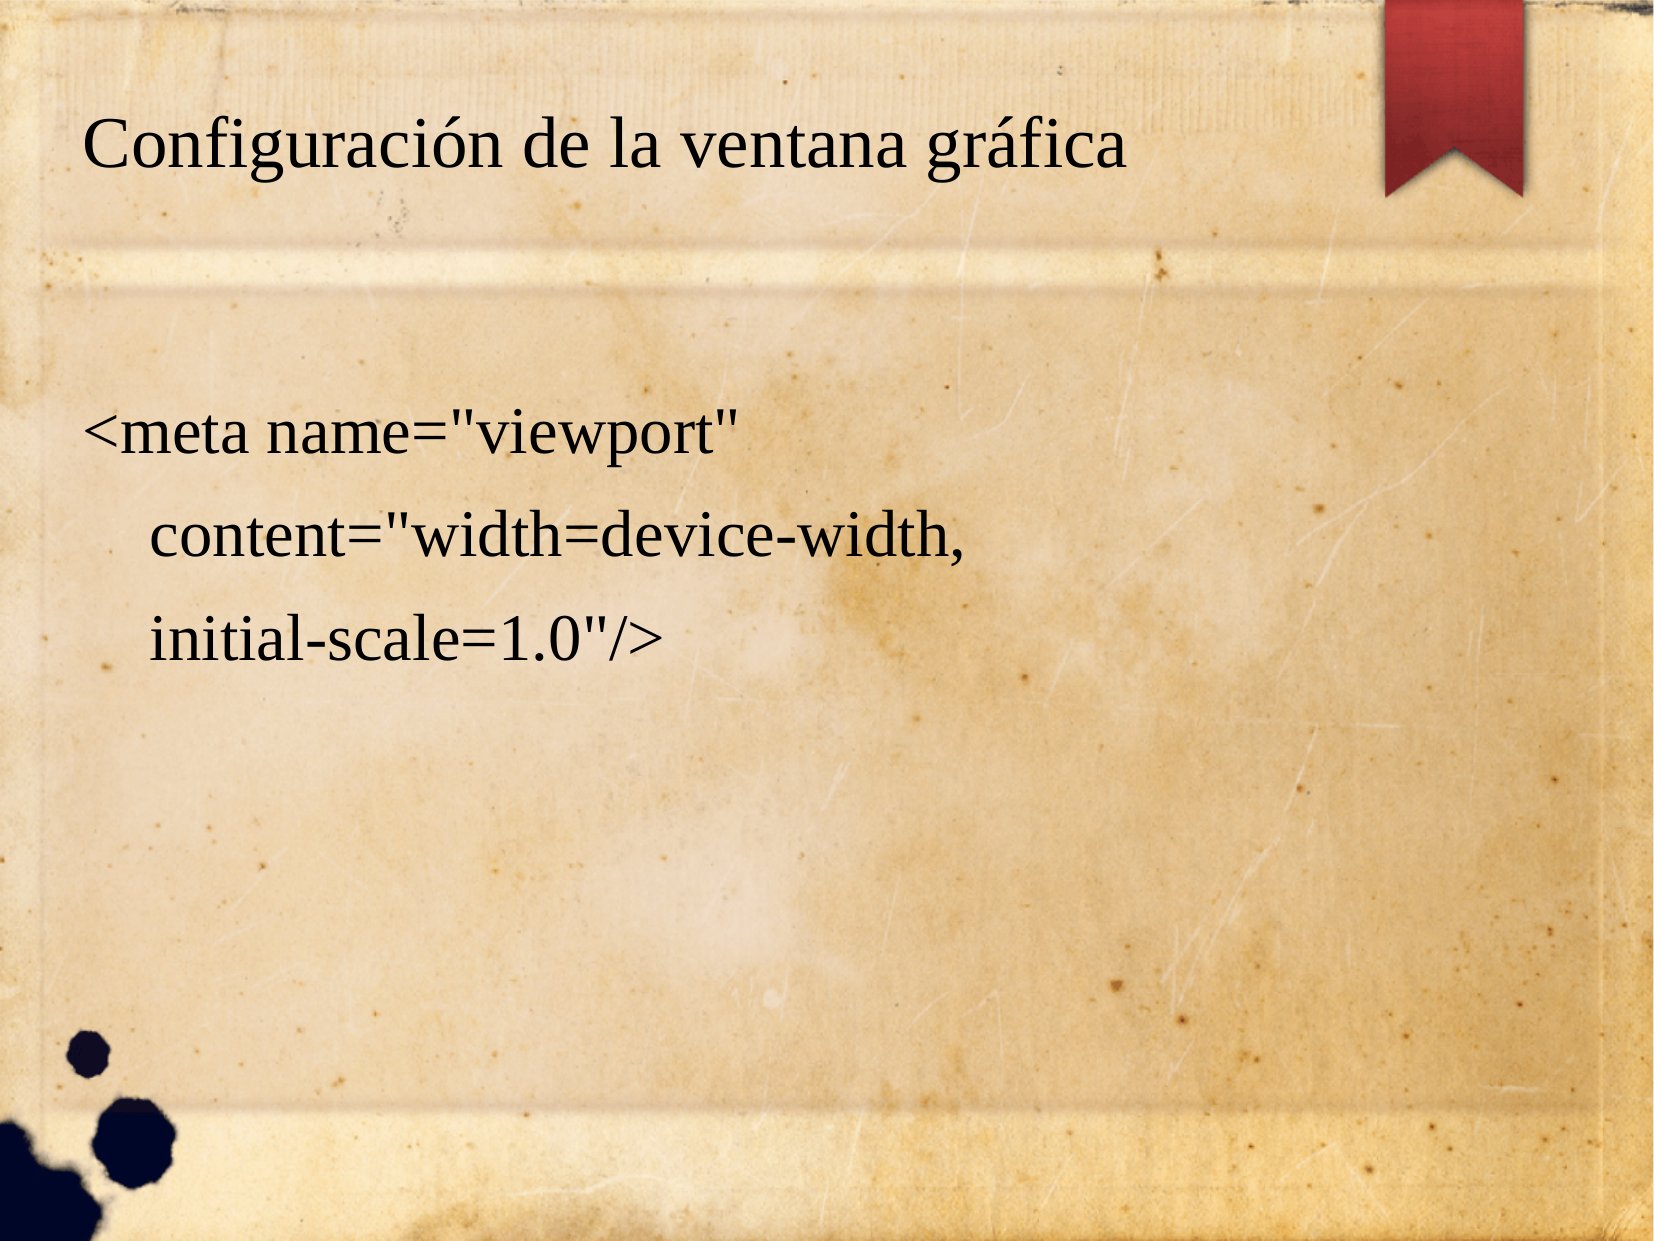

# Configuración de la ventana gráfica
<meta name="viewport"
 content="width=device-width,
 initial-scale=1.0"/>